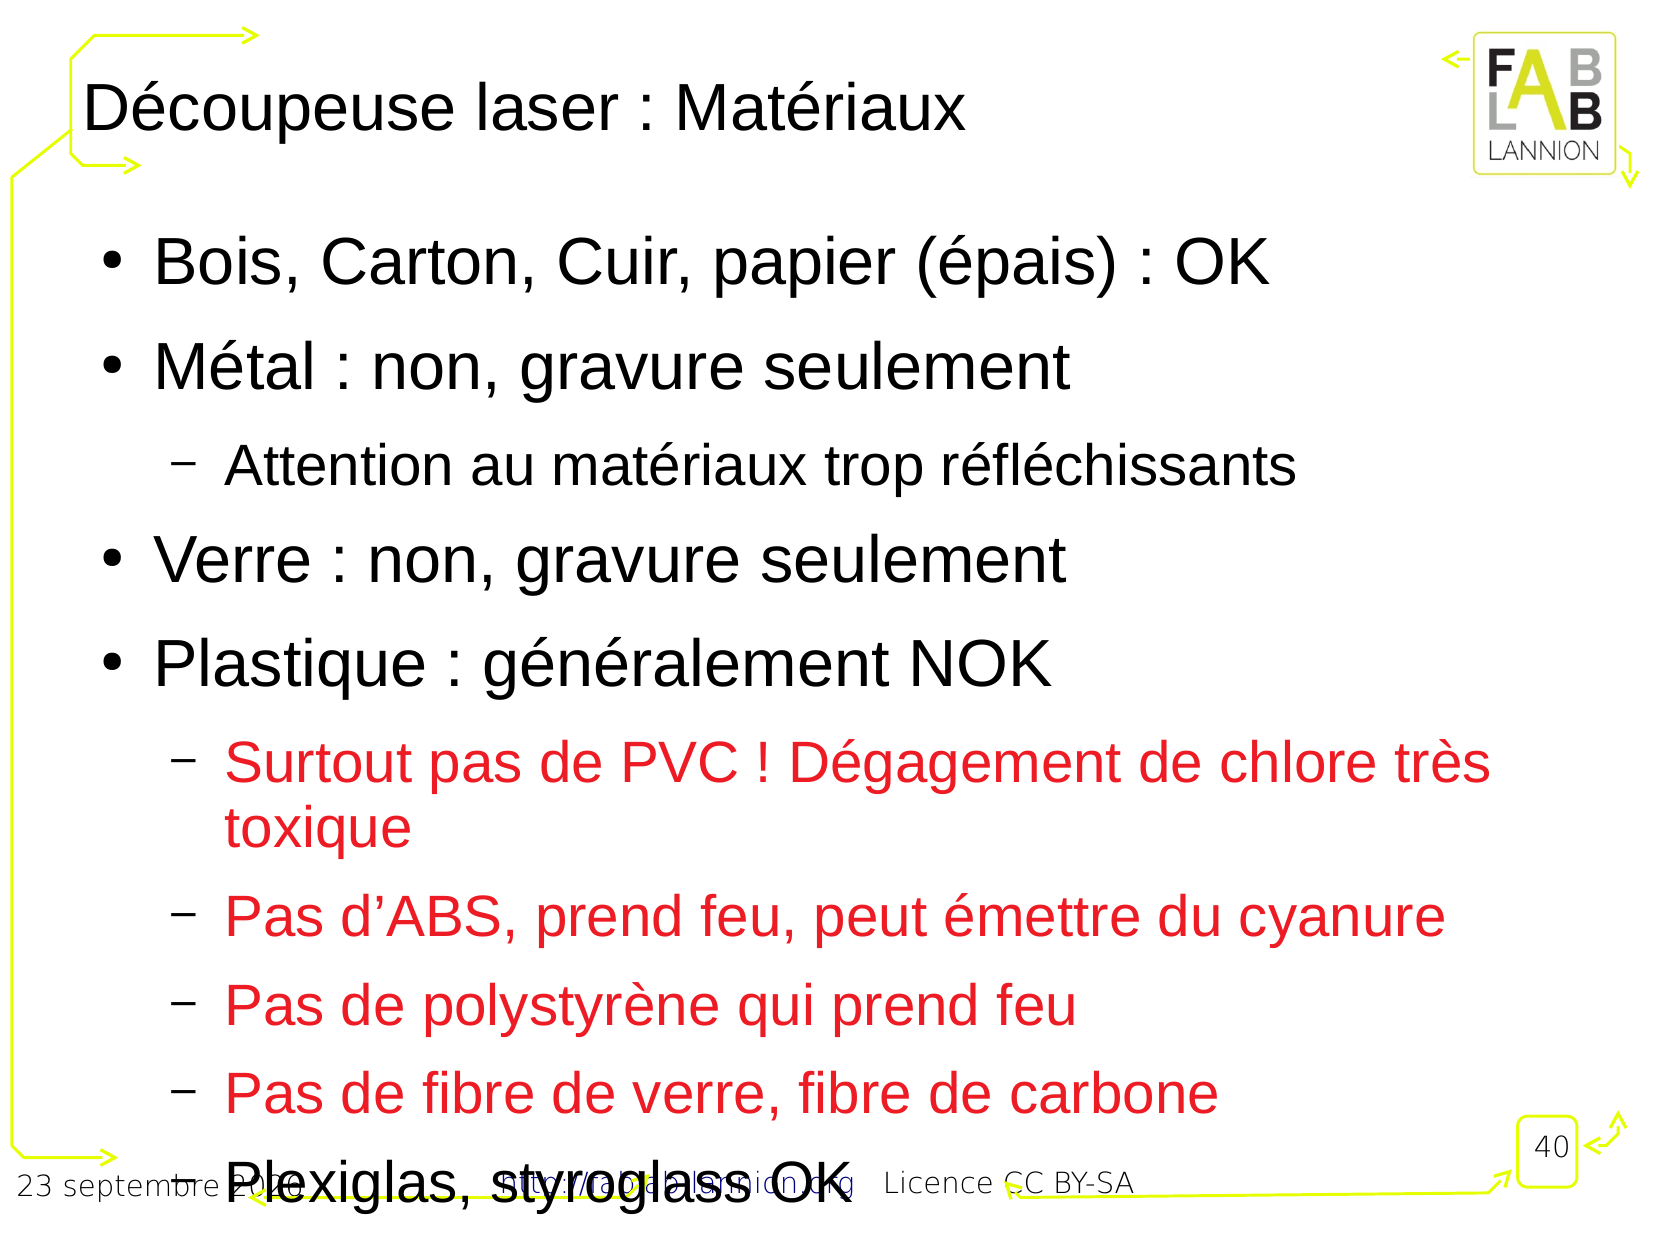

# Découpeuse laser : Matériaux
Bois, Carton, Cuir, papier (épais) : OK
Métal : non, gravure seulement
Attention au matériaux trop réfléchissants
Verre : non, gravure seulement
Plastique : généralement NOK
Surtout pas de PVC ! Dégagement de chlore très toxique
Pas d’ABS, prend feu, peut émettre du cyanure
Pas de polystyrène qui prend feu
Pas de fibre de verre, fibre de carbone
Plexiglas, styroglass OK
40